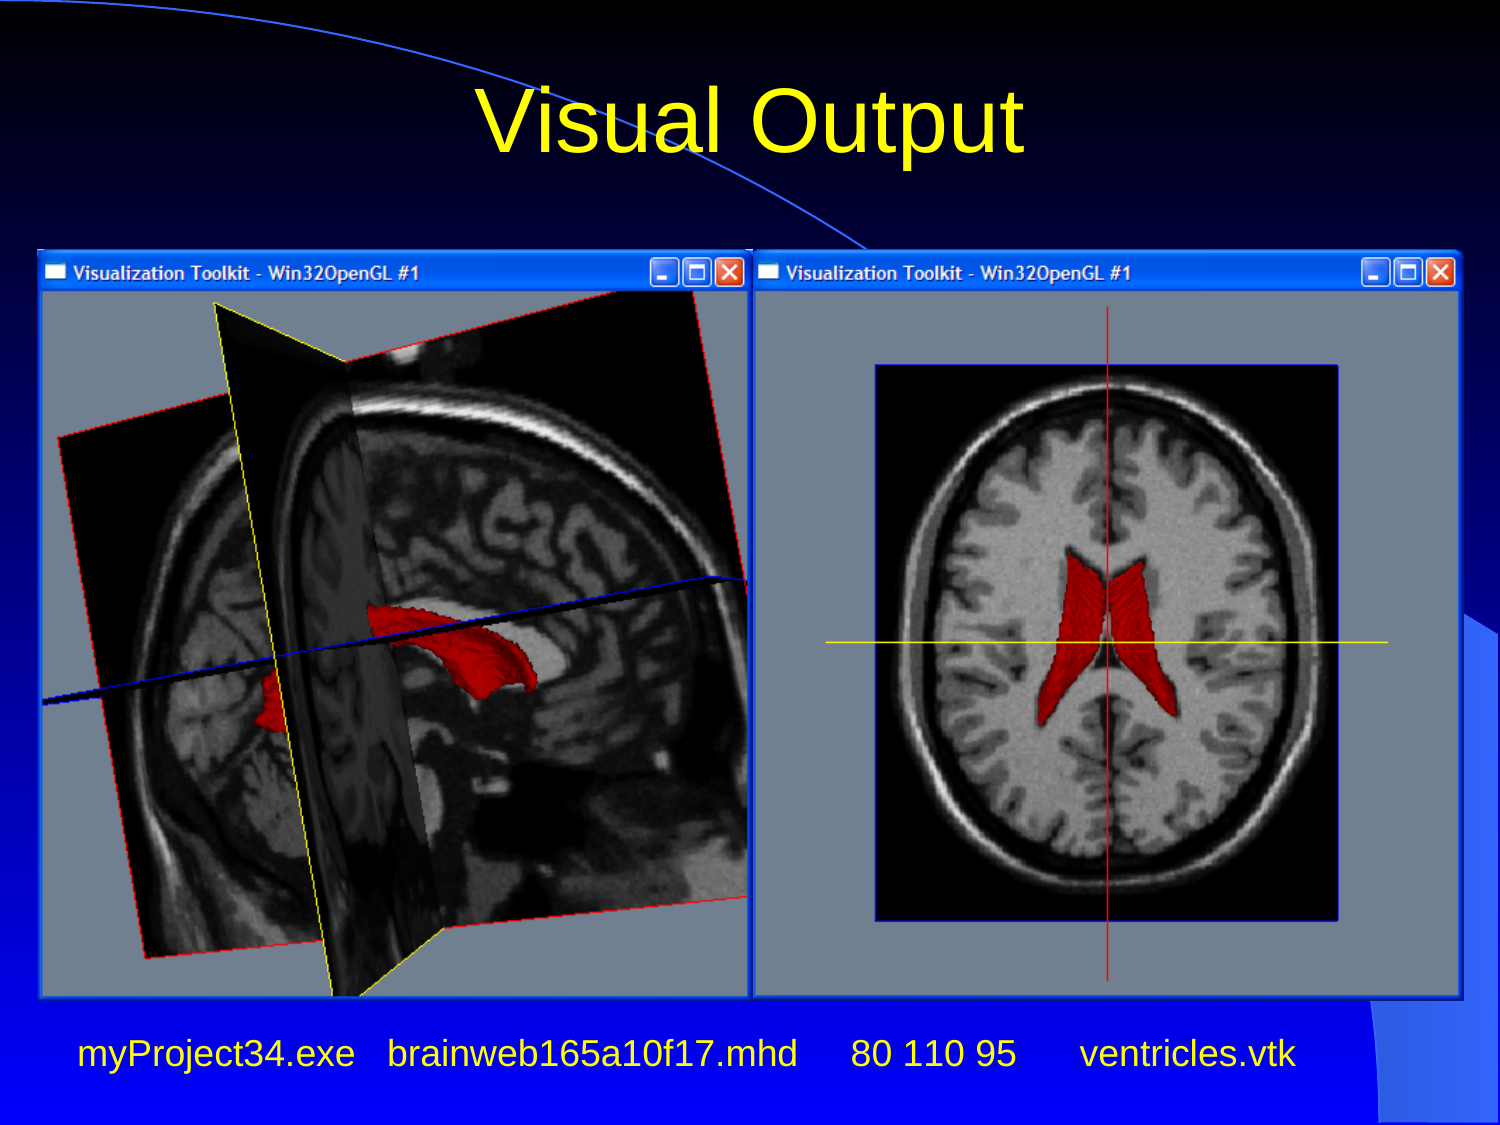

# Visual Output
myProject34.exe brainweb165a10f17.mhd 80 110 95 ventricles.vtk